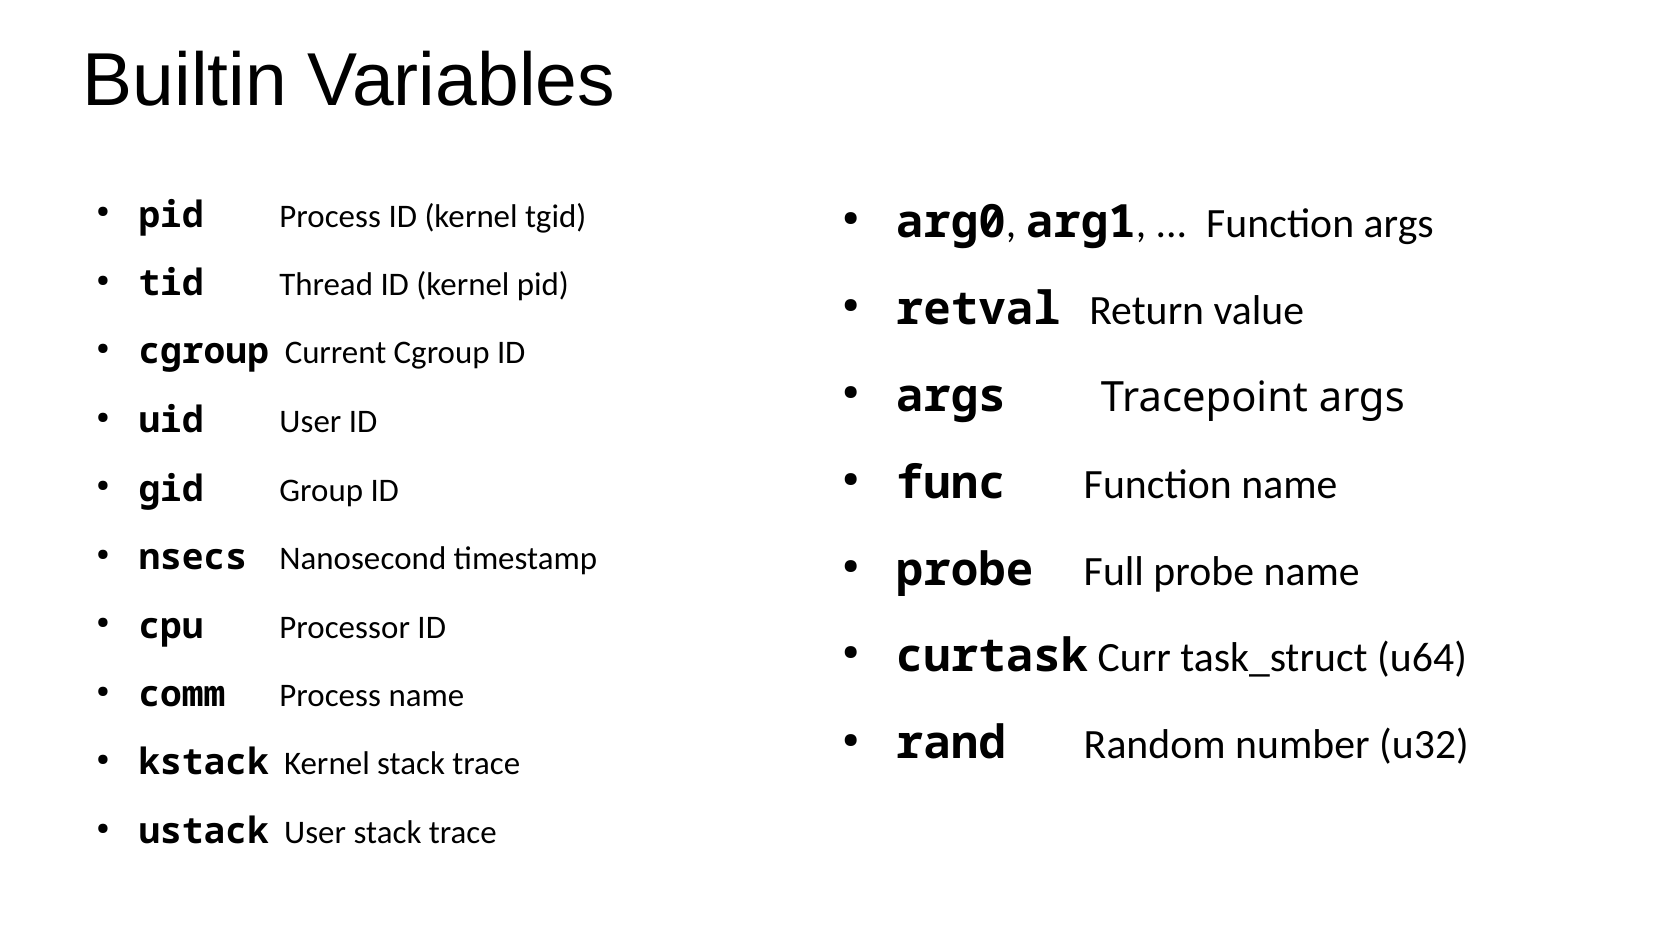

# Builtin Variables
pid	 Process ID (kernel tgid)
tid	 Thread ID (kernel pid)
cgroup Current Cgroup ID
uid	 User ID
gid	 Group ID
nsecs	 Nanosecond timestamp
cpu	 Processor ID
comm	 Process name
kstack Kernel stack trace
ustack User stack trace
arg0, arg1, ... Function args
retval Return value
args	 Tracepoint args
func 	 Function name
probe	 Full probe name
curtask Curr task_struct (u64)
rand 	 Random number (u32)